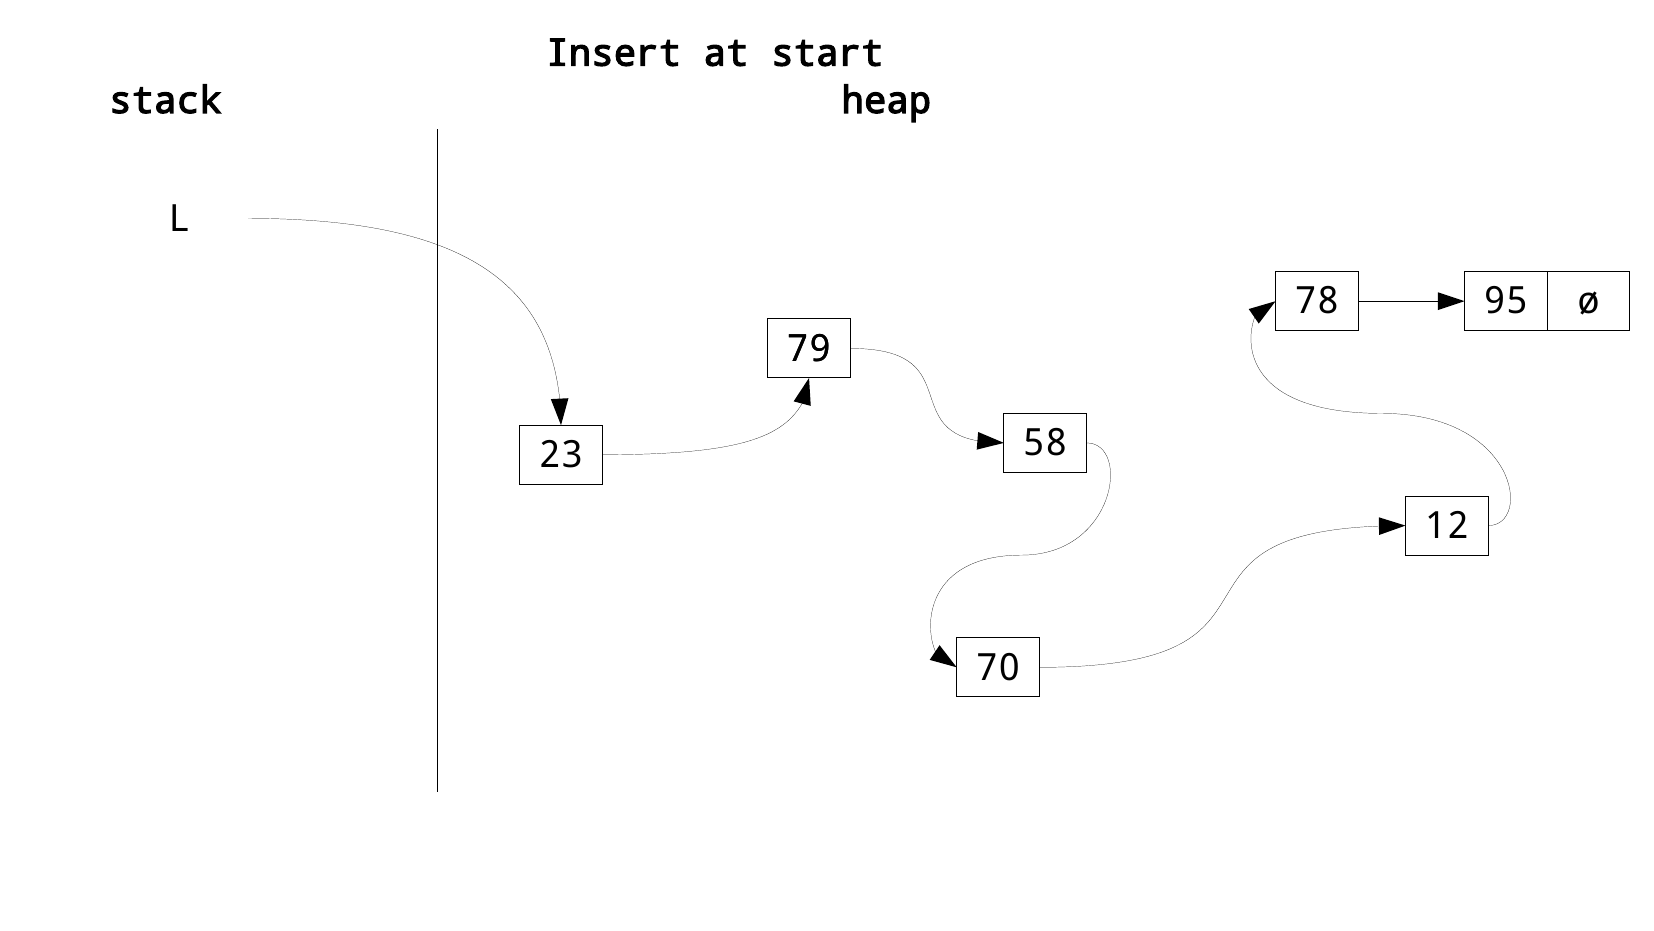

Insert at start
stack
heap
L
78
95
ø
79
79
58
23
12
70